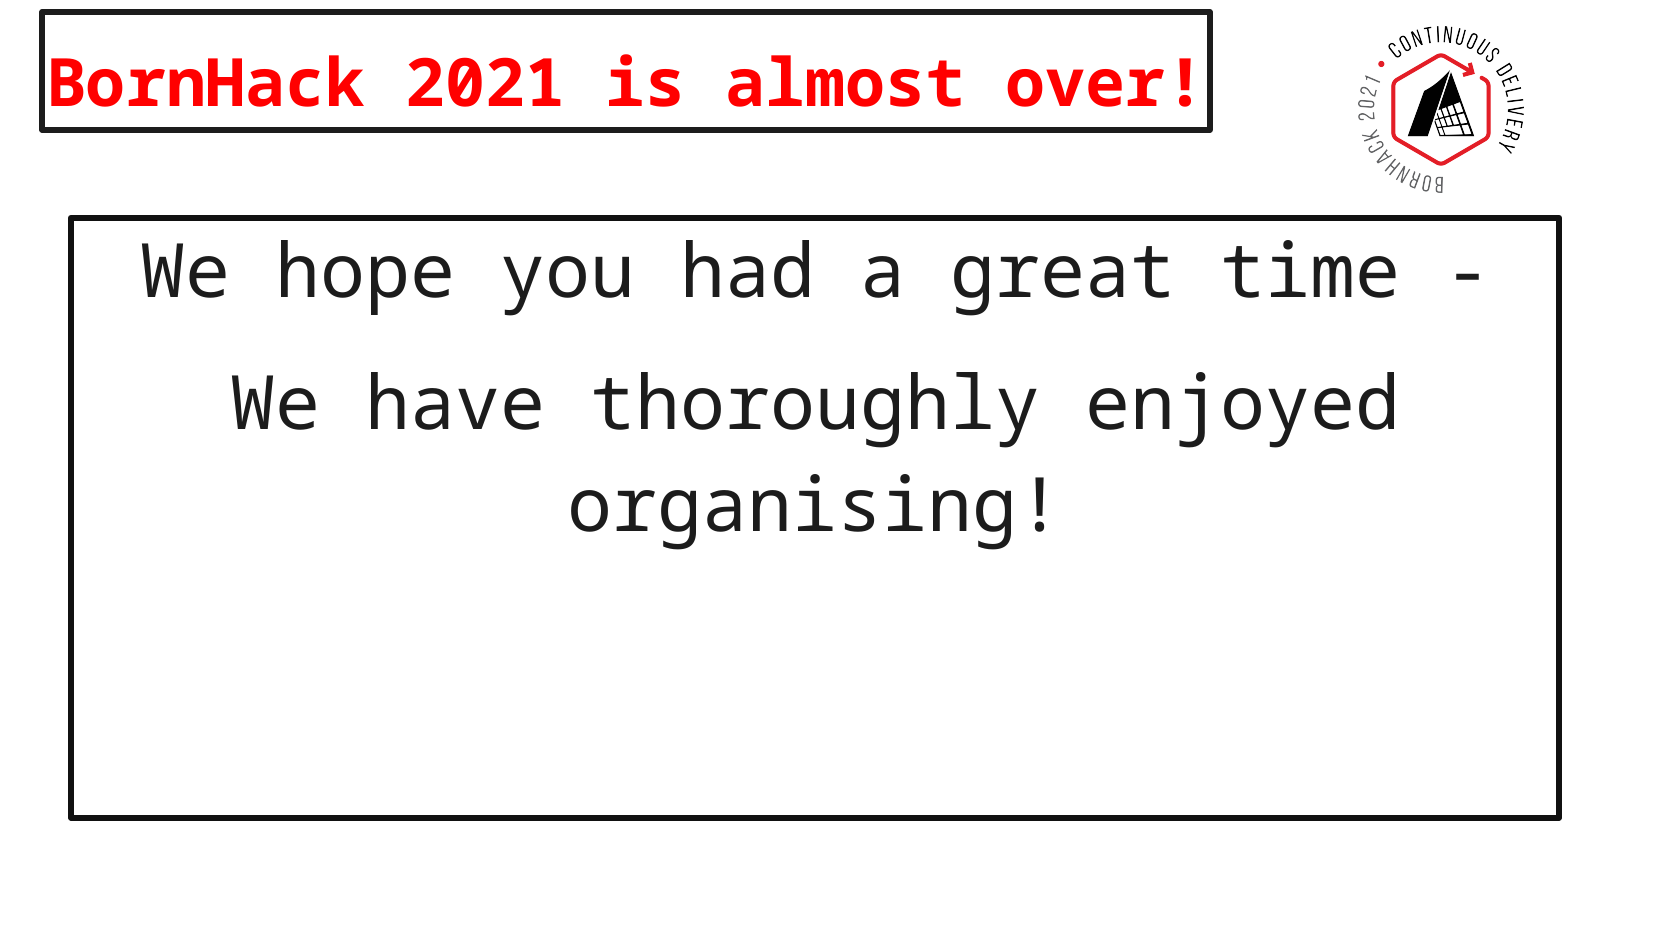

# BornHack 2021 is almost over!
We hope you had a great time -
We have thoroughly enjoyed organising!